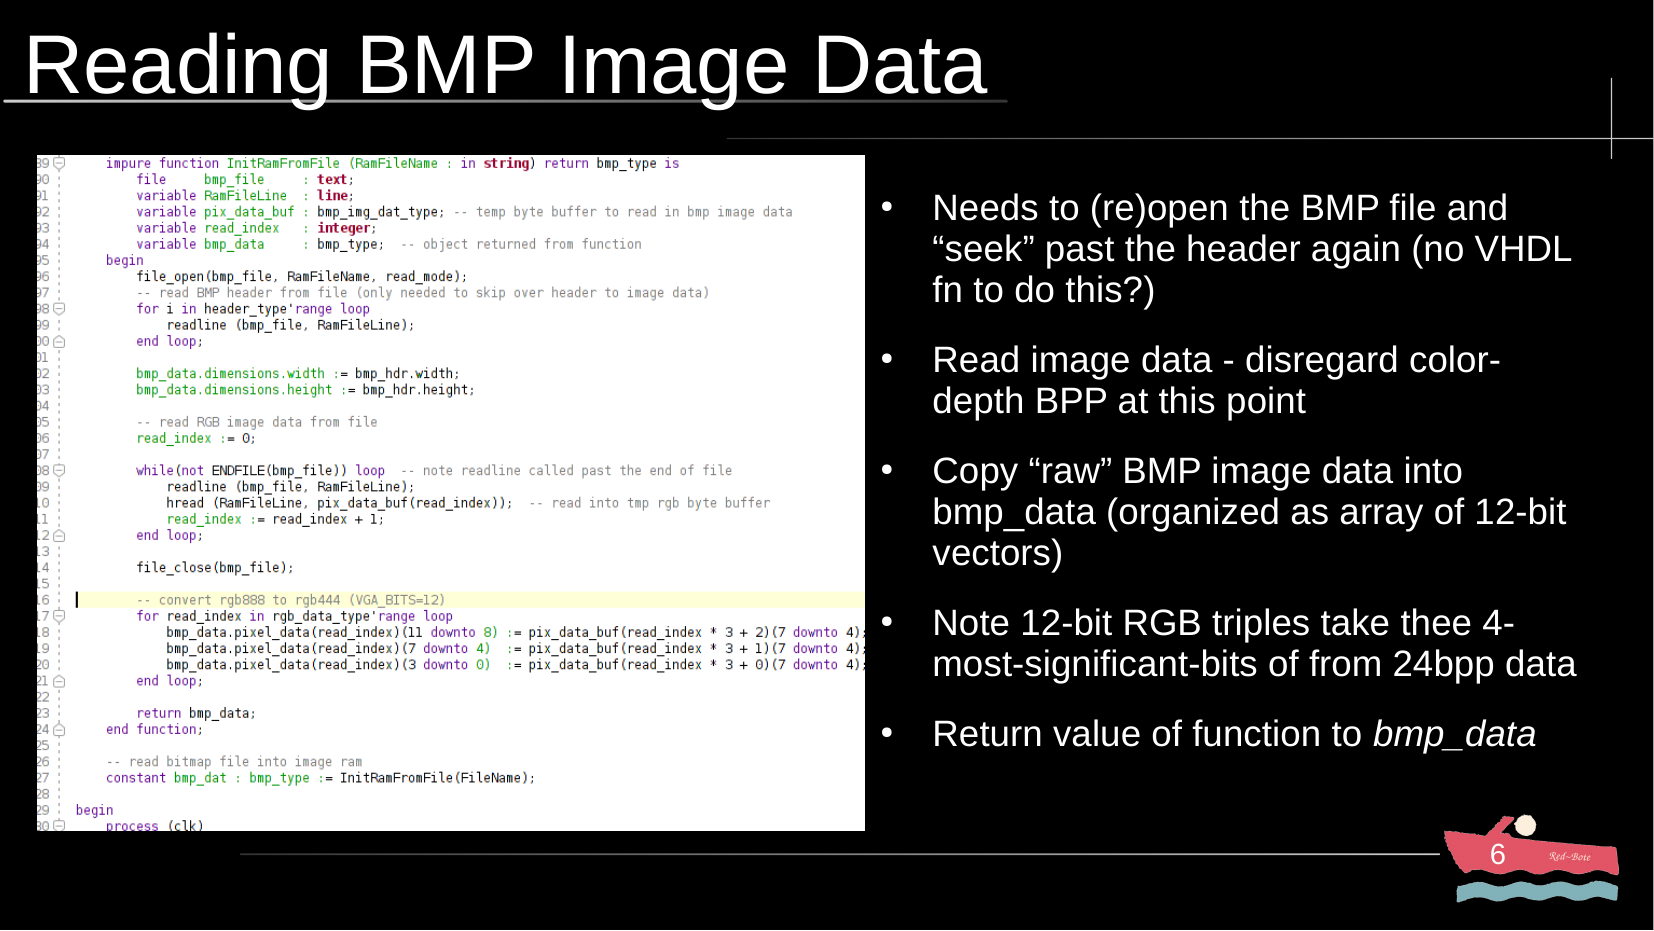

# Reading BMP Image Data
Needs to (re)open the BMP file and “seek” past the header again (no VHDL fn to do this?)
Read image data - disregard color-depth BPP at this point
Copy “raw” BMP image data into bmp_data (organized as array of 12-bit vectors)
Note 12-bit RGB triples take thee 4-most-significant-bits of from 24bpp data
Return value of function to bmp_data
6